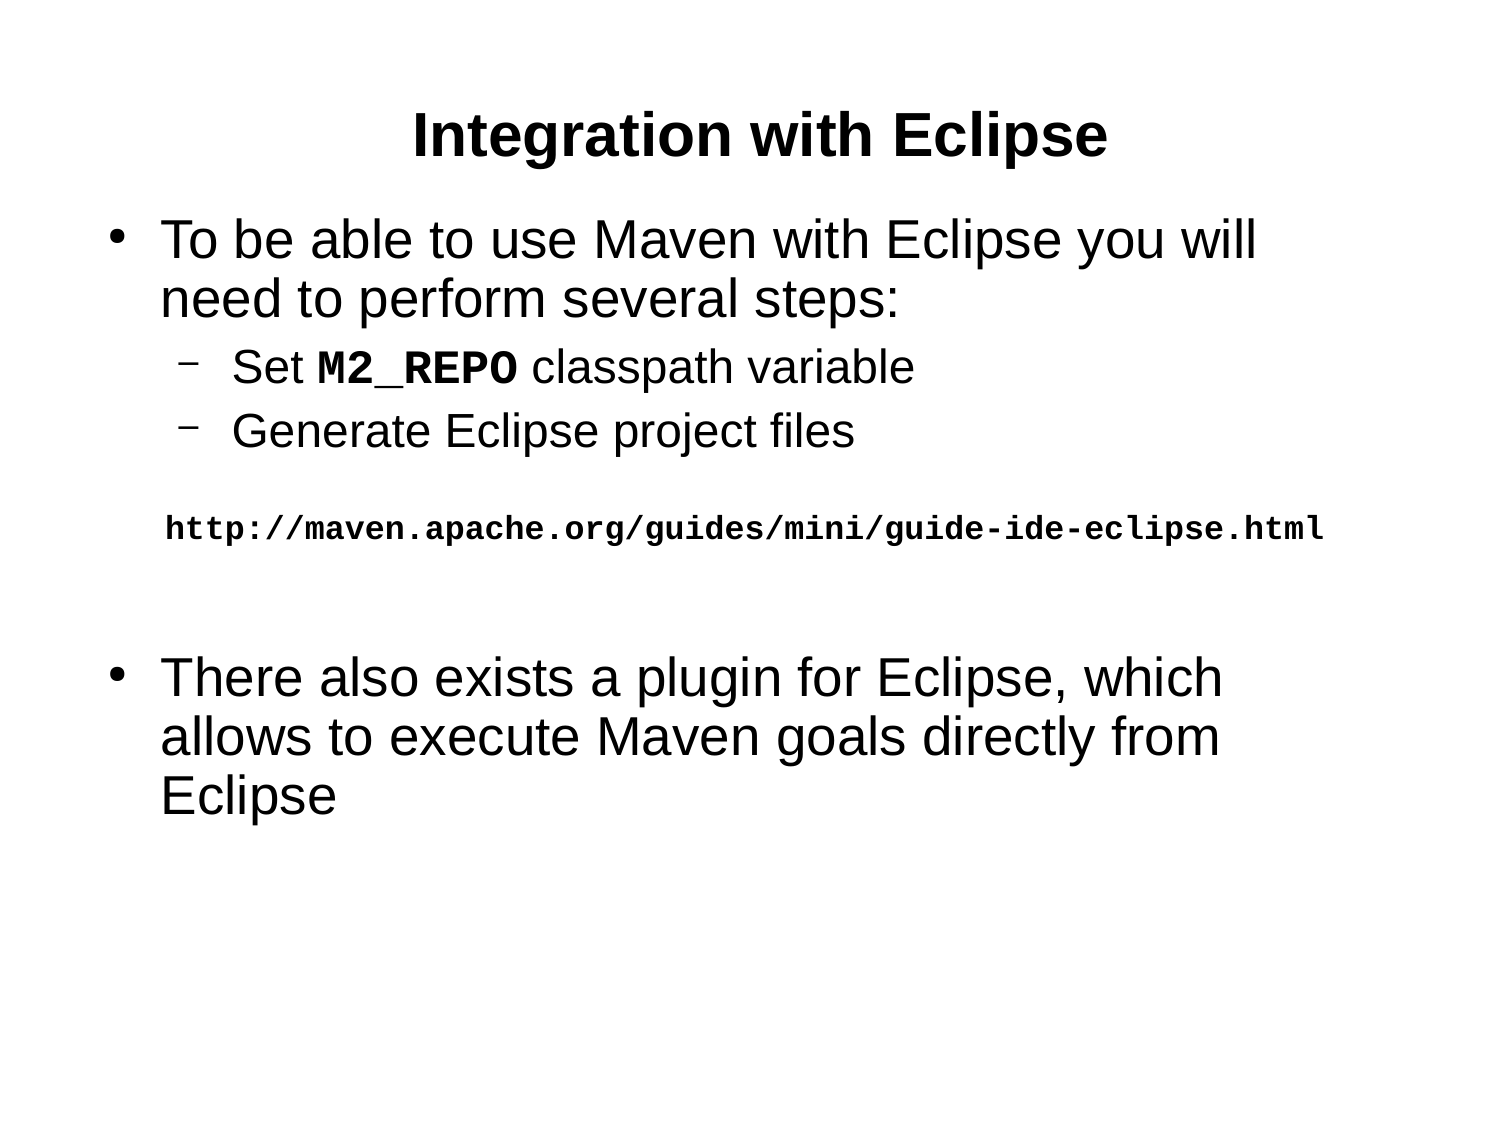

# Integration with Eclipse
To be able to use Maven with Eclipse you will need to perform several steps:
Set M2_REPO classpath variable
Generate Eclipse project files
	http://maven.apache.org/guides/mini/guide-ide-eclipse.html
There also exists a plugin for Eclipse, which allows to execute Maven goals directly from Eclipse